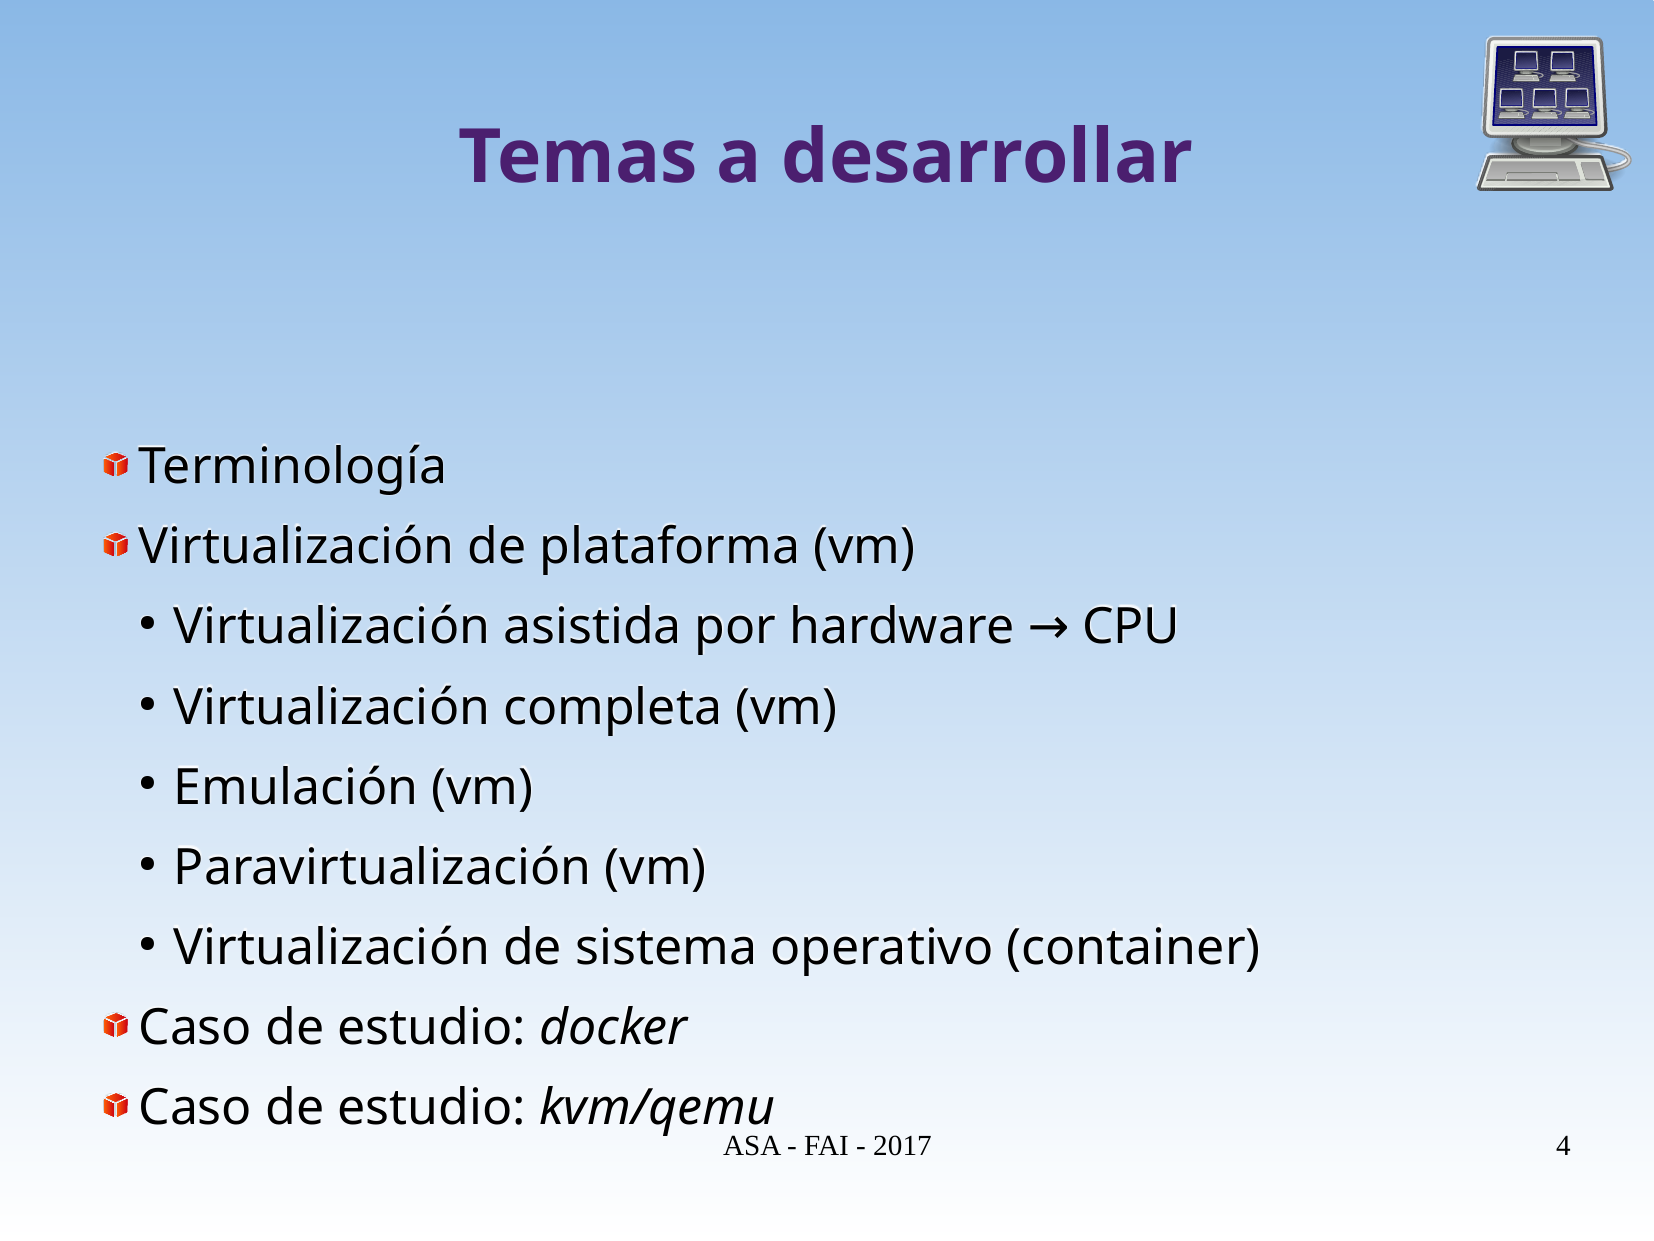

# Temas a desarrollar
Terminología
Virtualización de plataforma (vm)
Virtualización asistida por hardware → CPU
Virtualización completa (vm)
Emulación (vm)
Paravirtualización (vm)
Virtualización de sistema operativo (container)
Caso de estudio: docker
Caso de estudio: kvm/qemu
ASA - FAI - 2017
4